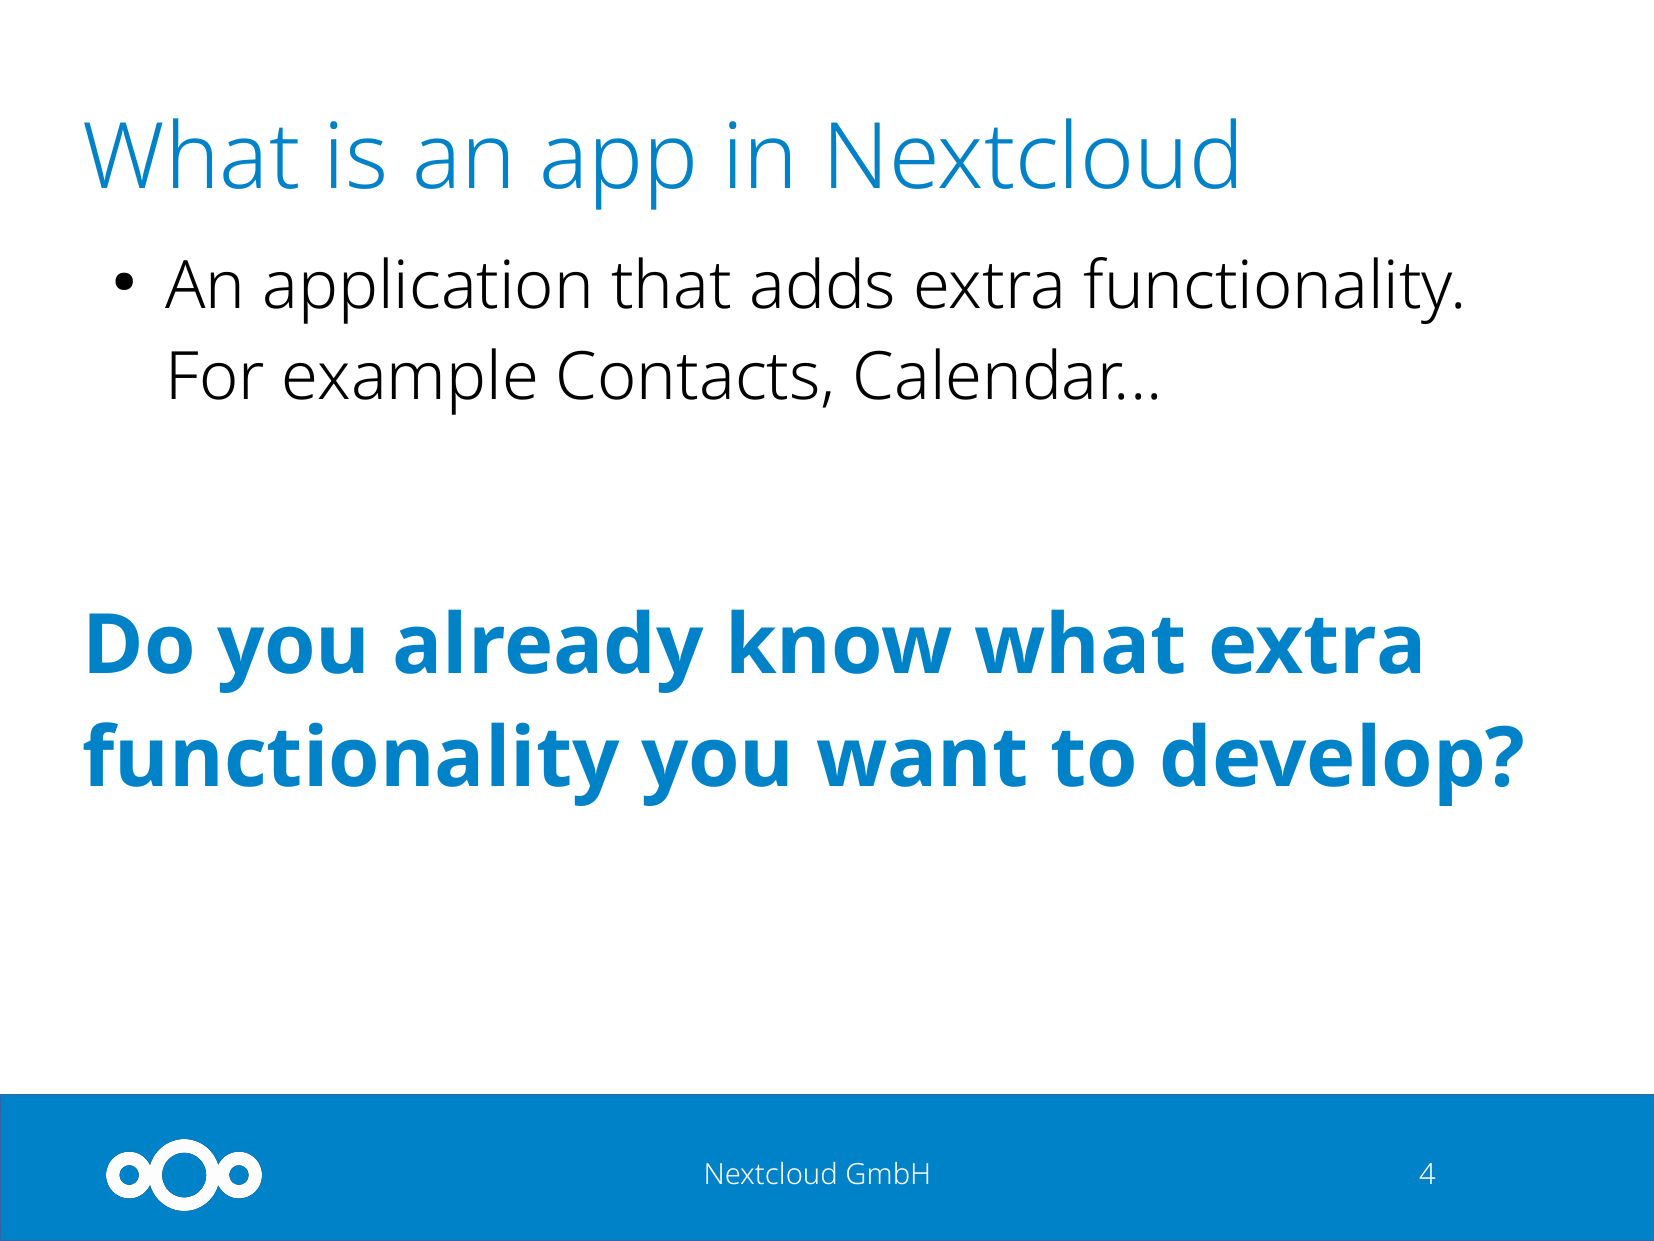

# What is an app in Nextcloud
An application that adds extra functionality. For example Contacts, Calendar...
Do you already know what extra functionality you want to develop?
© struktur AG
4